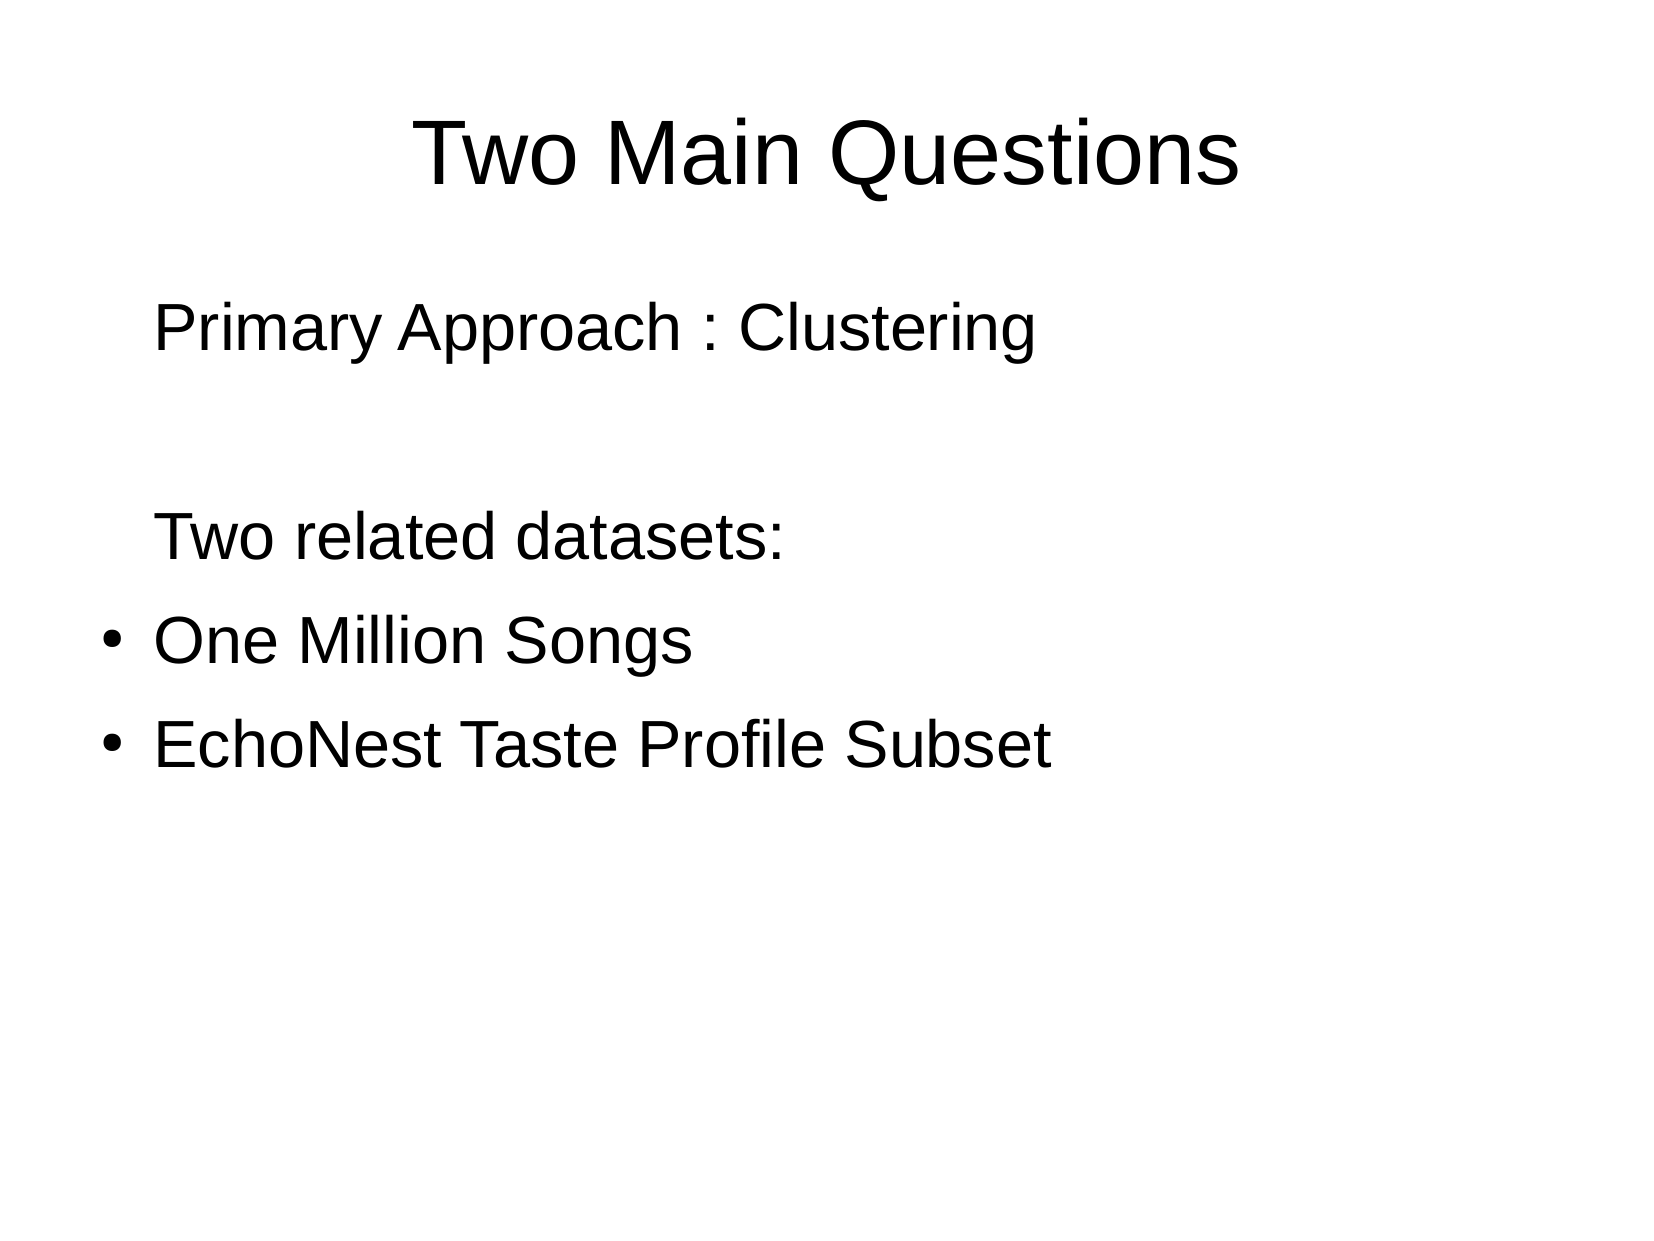

# Two Main Questions
Primary Approach : Clustering
Two related datasets:
One Million Songs
EchoNest Taste Profile Subset